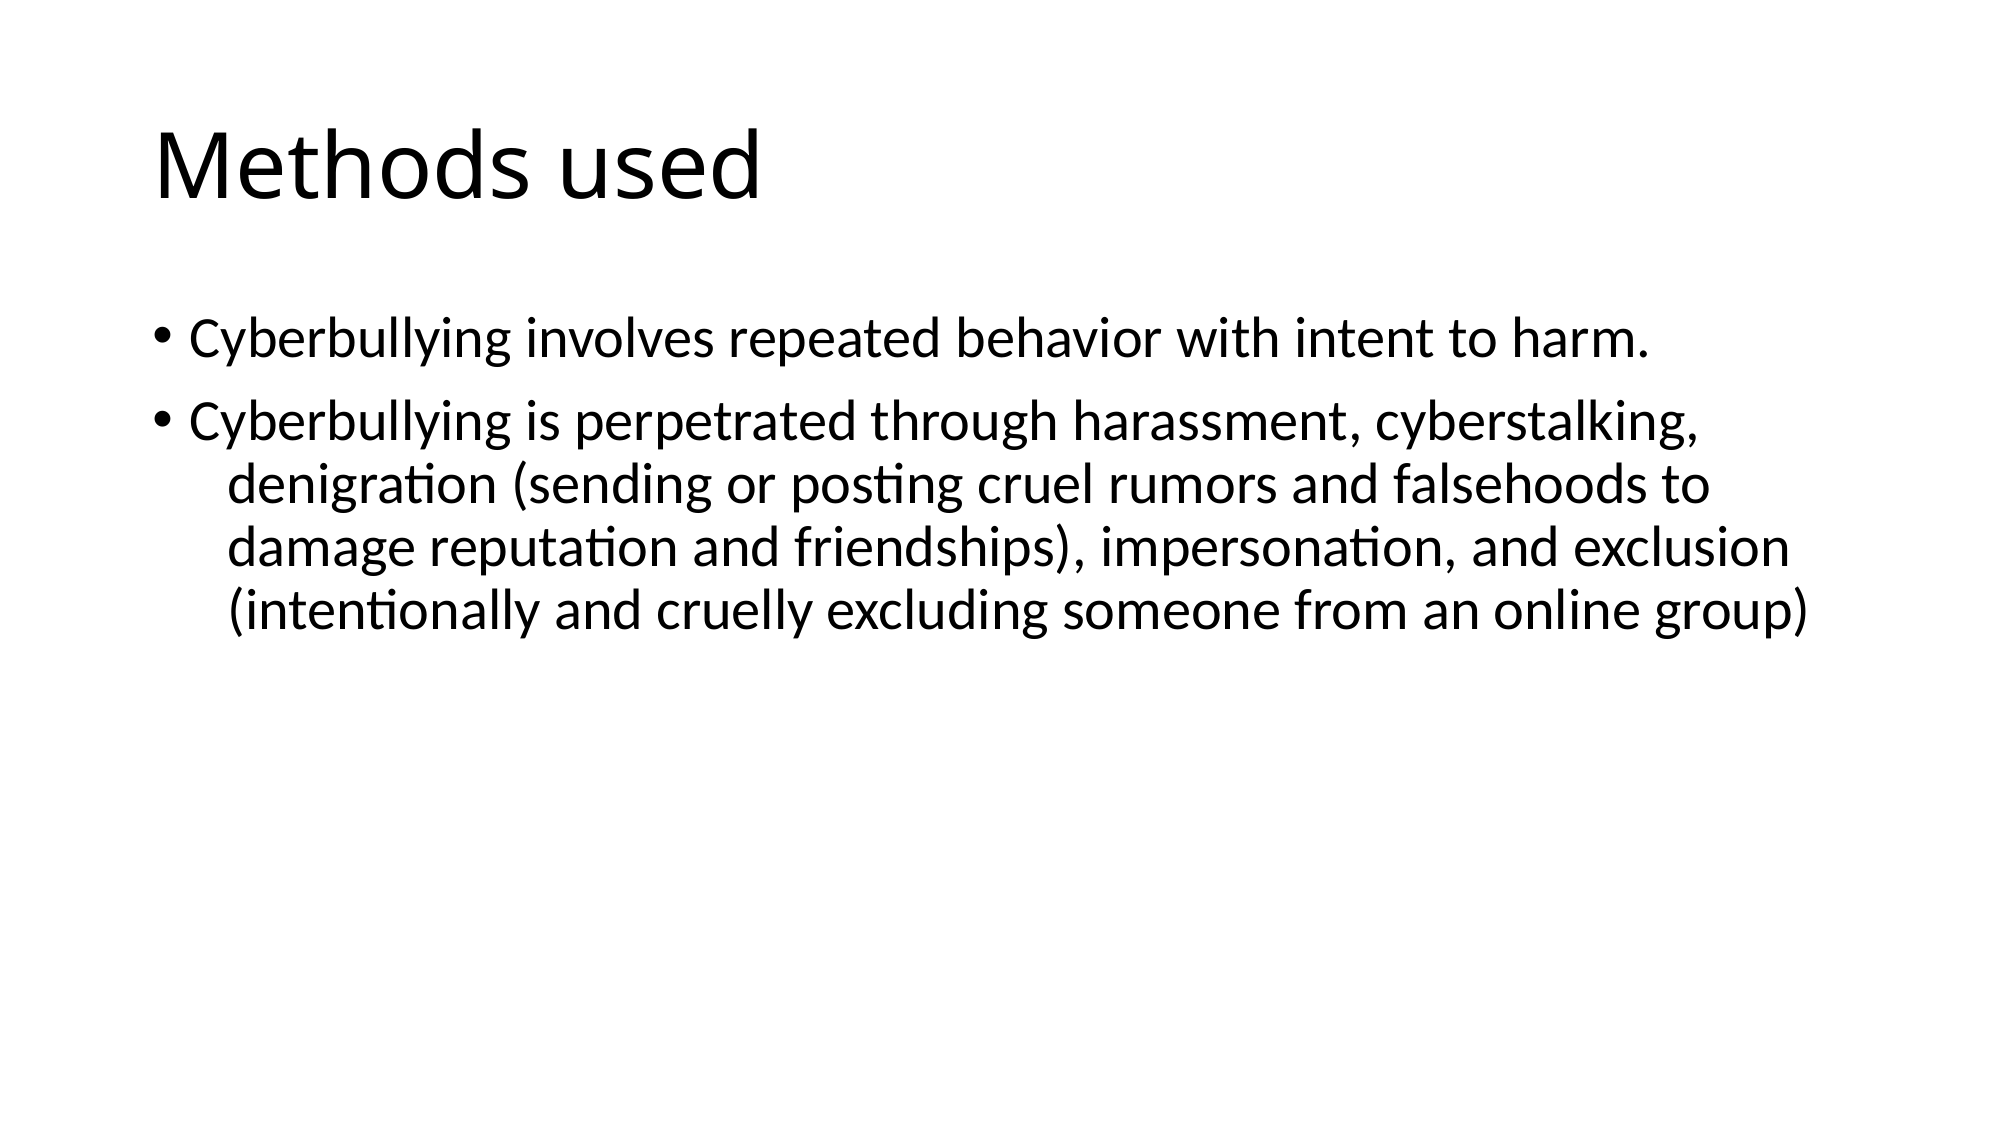

# Methods used
Cyberbullying involves repeated behavior with intent to harm.
Cyberbullying is perpetrated through harassment, cyberstalking, denigration (sending or posting cruel rumors and falsehoods to damage reputation and friendships), impersonation, and exclusion (intentionally and cruelly excluding someone from an online group)